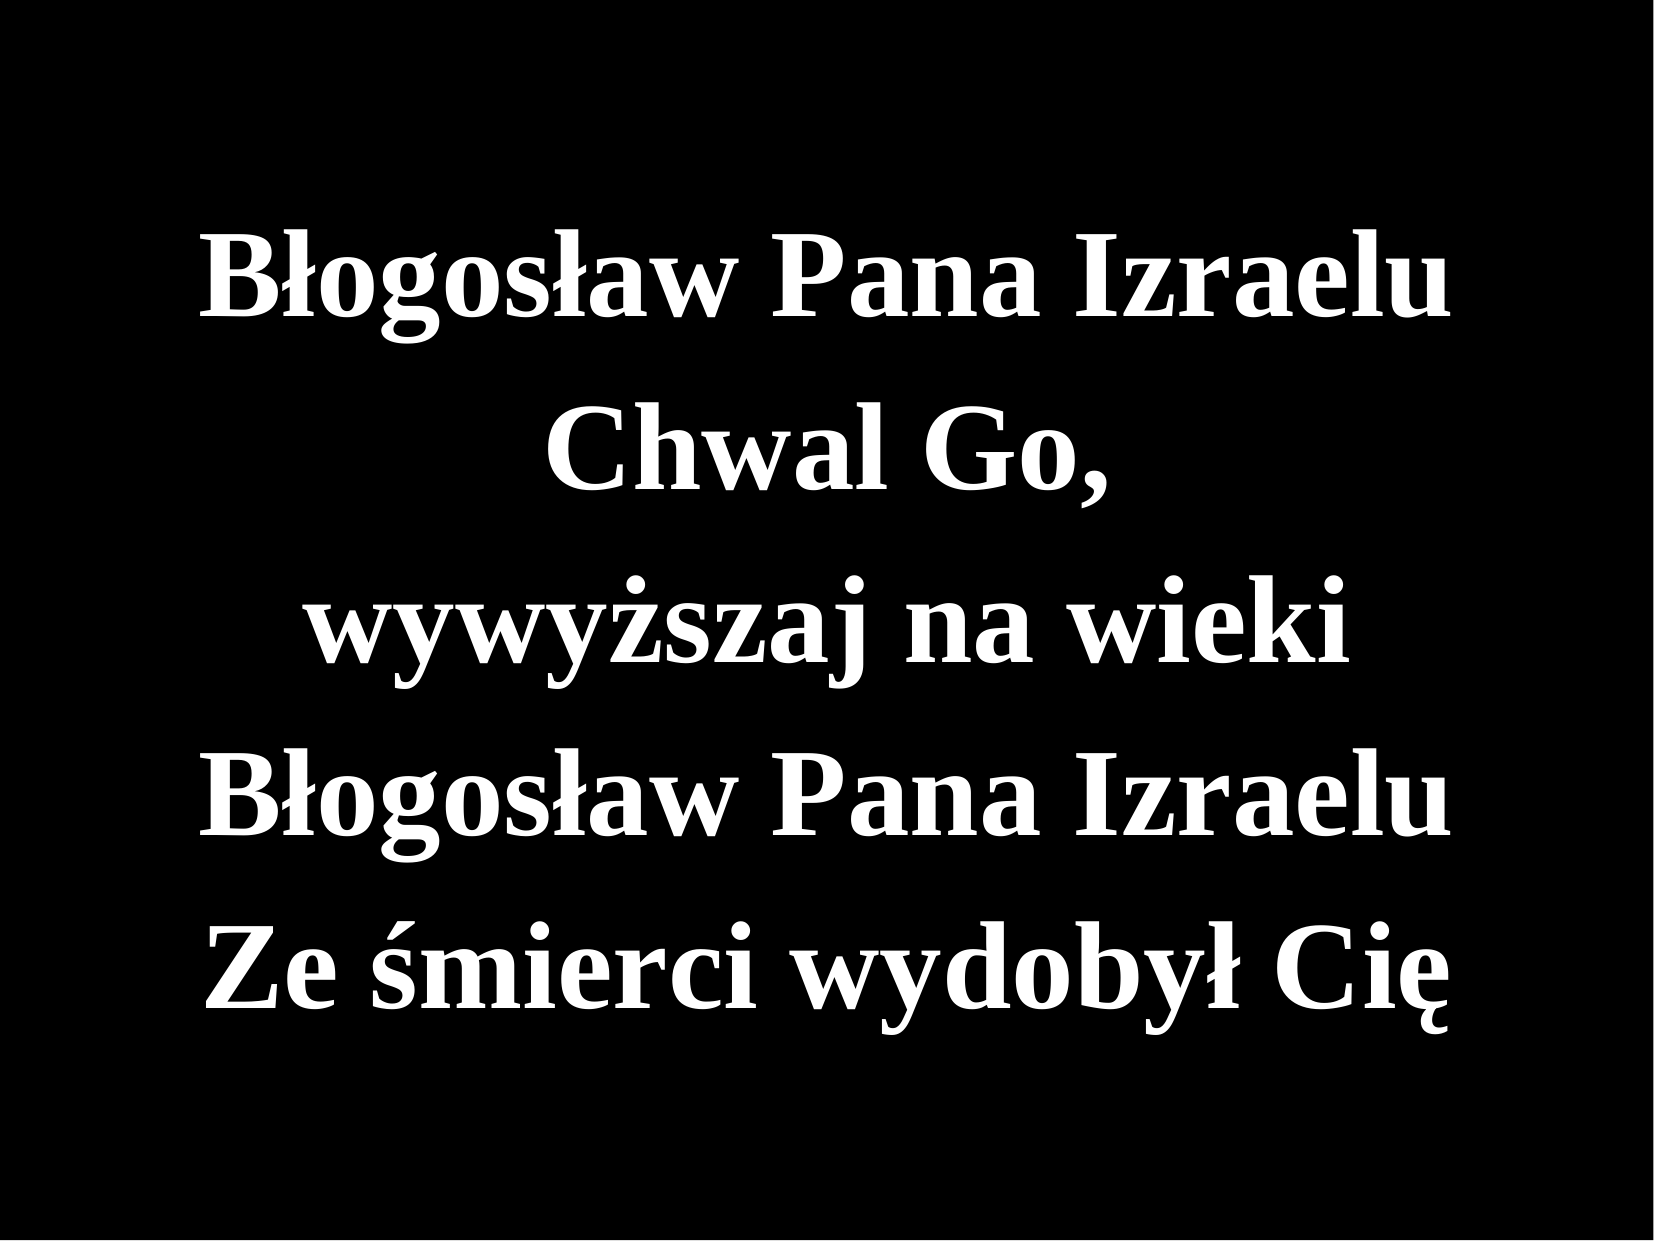

# Błogosław Pana Izraelu ppp Chwal Go, ppp wywyższaj na wieki ppp Błogosław Pana Izraelu ppp Ze śmierci wydobył Cię